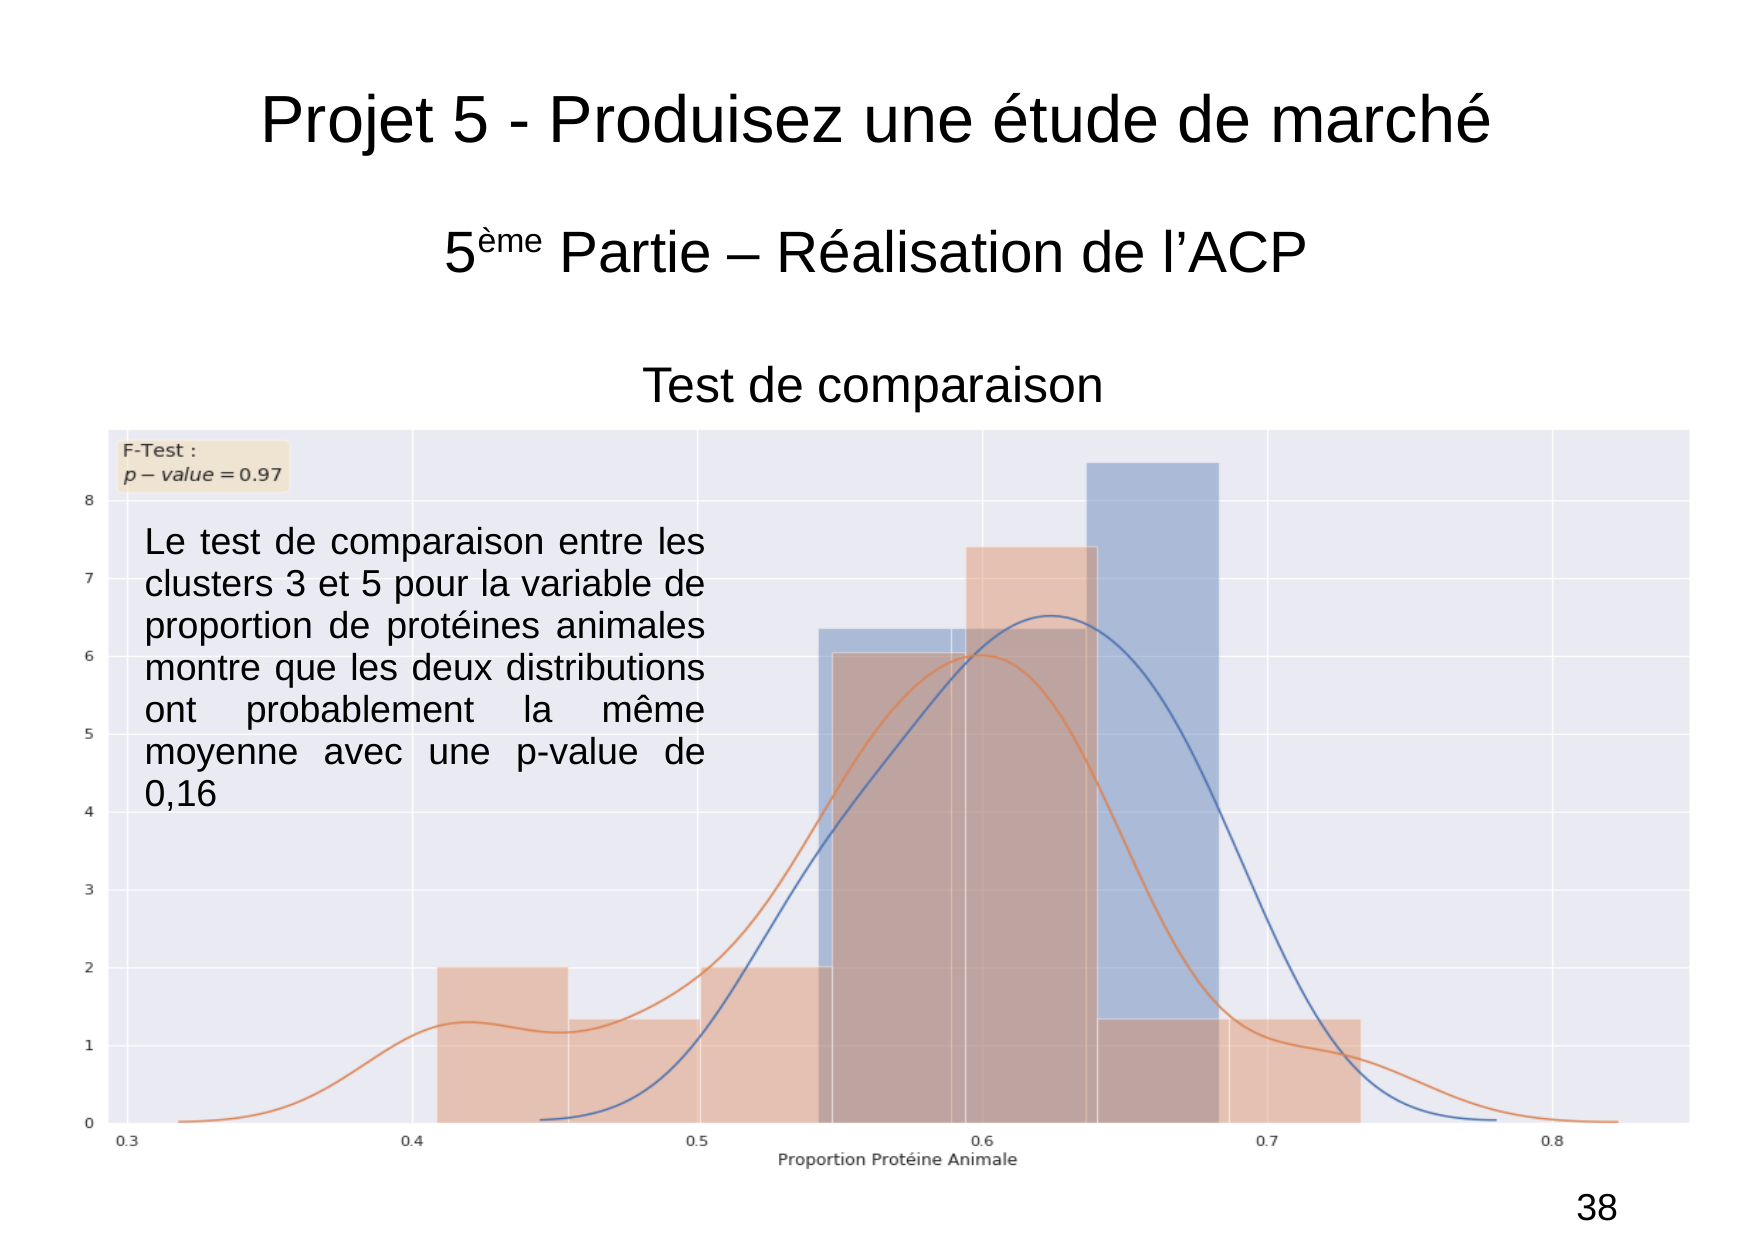

# Projet 5 - Produisez une étude de marché
5ème Partie – Réalisation de l’ACP
Test de comparaison
Le test de comparaison entre les clusters 3 et 5 pour la variable de proportion de protéines animales montre que les deux distributions ont probablement la même moyenne avec une p-value de 0,16